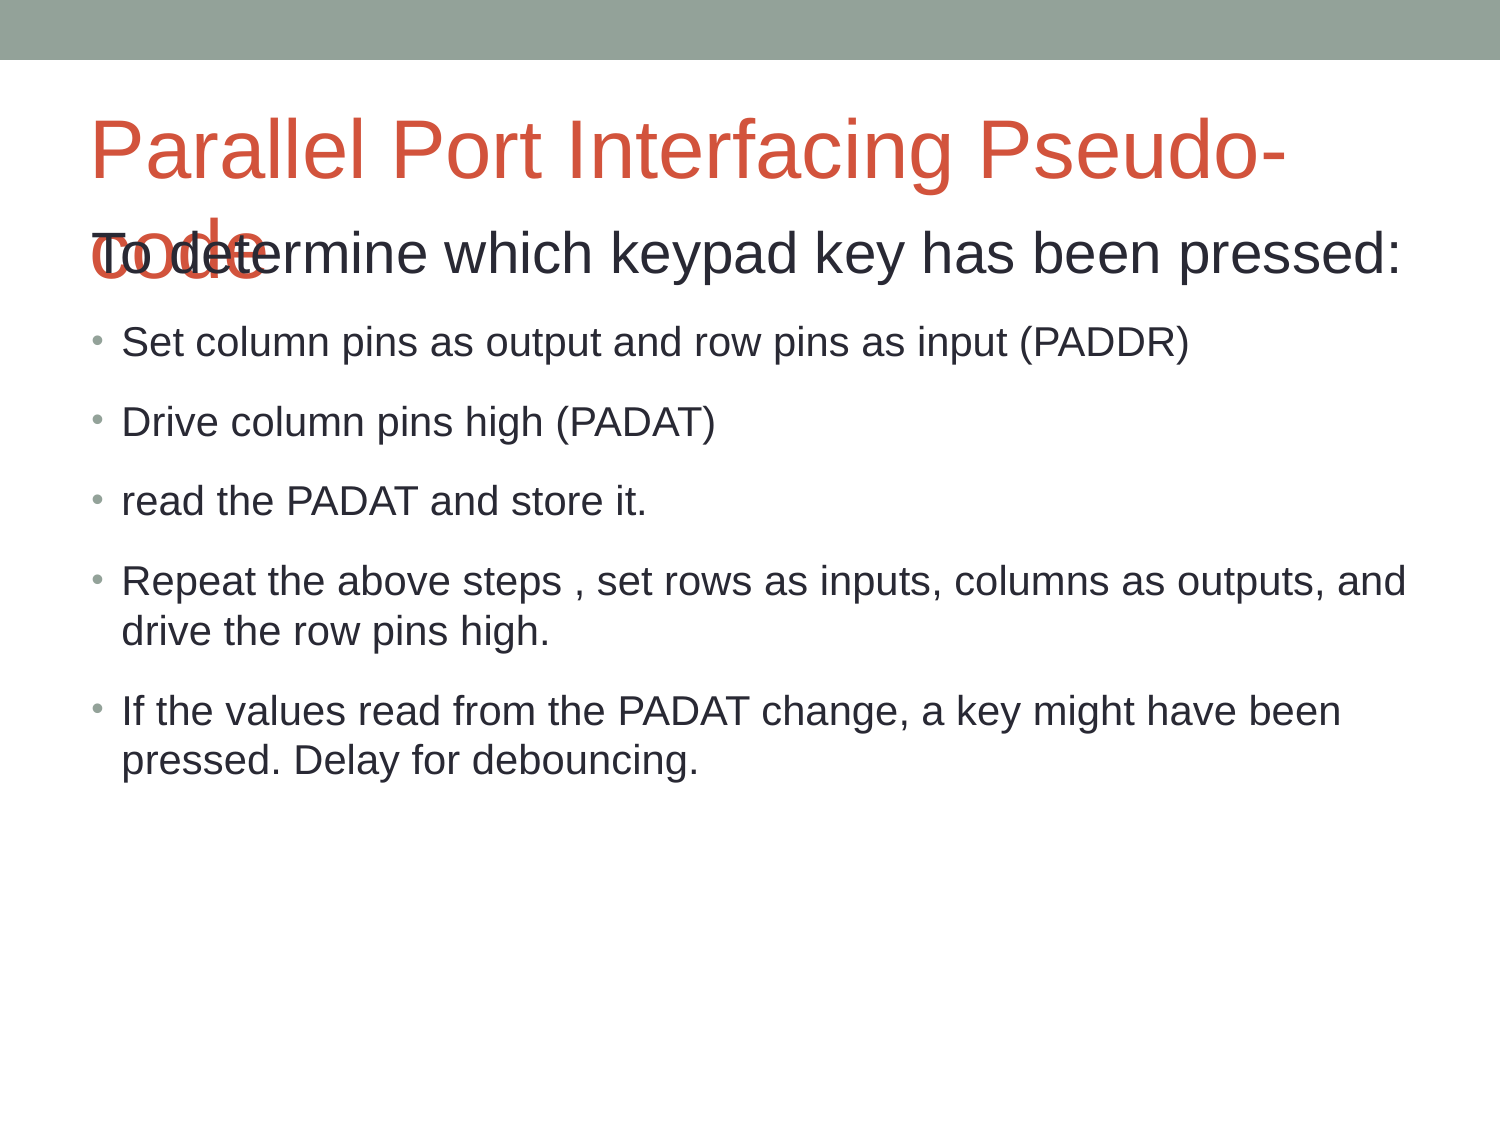

# Parallel Port Interfacing Pseudo-code
To determine which keypad key has been pressed:
Set column pins as output and row pins as input (PADDR)
Drive column pins high (PADAT)
read the PADAT and store it.
Repeat the above steps , set rows as inputs, columns as outputs, and drive the row pins high.
If the values read from the PADAT change, a key might have been pressed. Delay for debouncing.